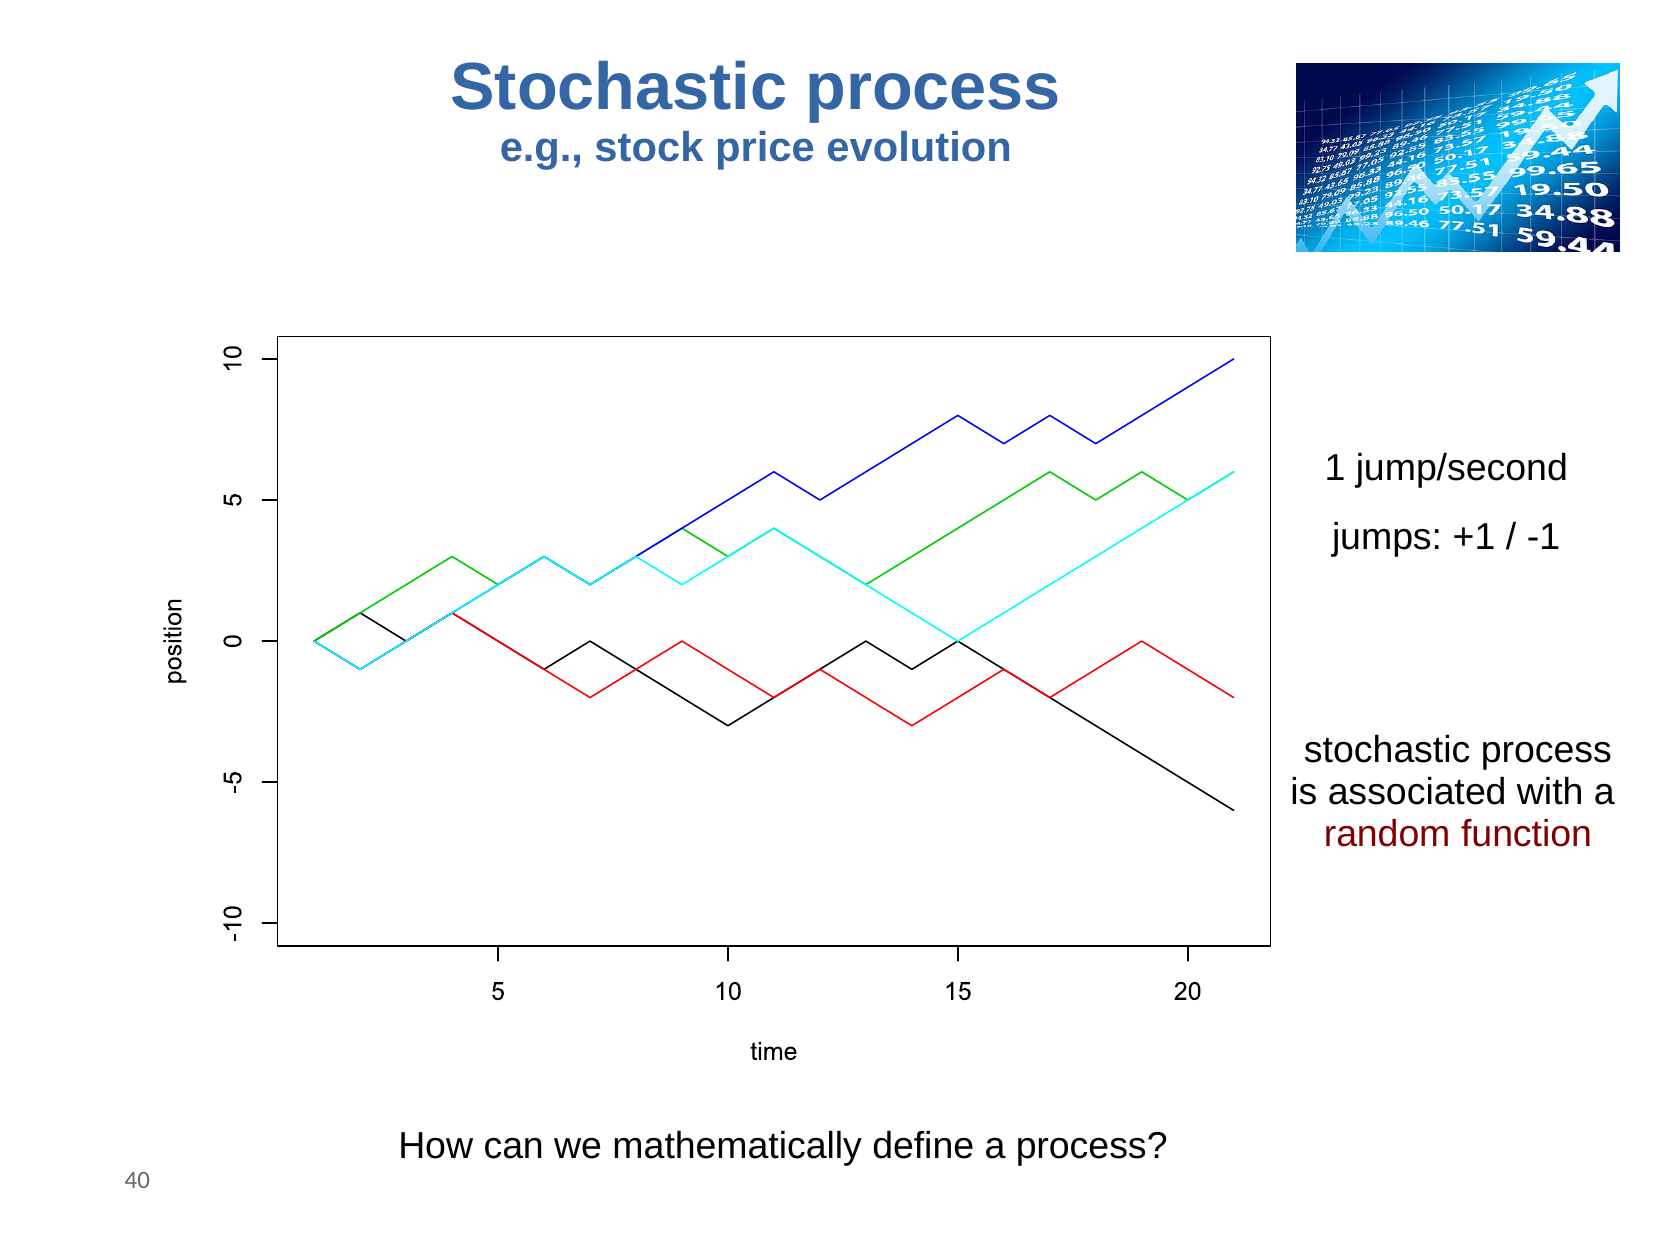

# Stochastic process e.g., stock price evolution
1 jump/second
jumps: +1 / -1
stochastic process
is associated with a
random function
How can we mathematically define a process?
40